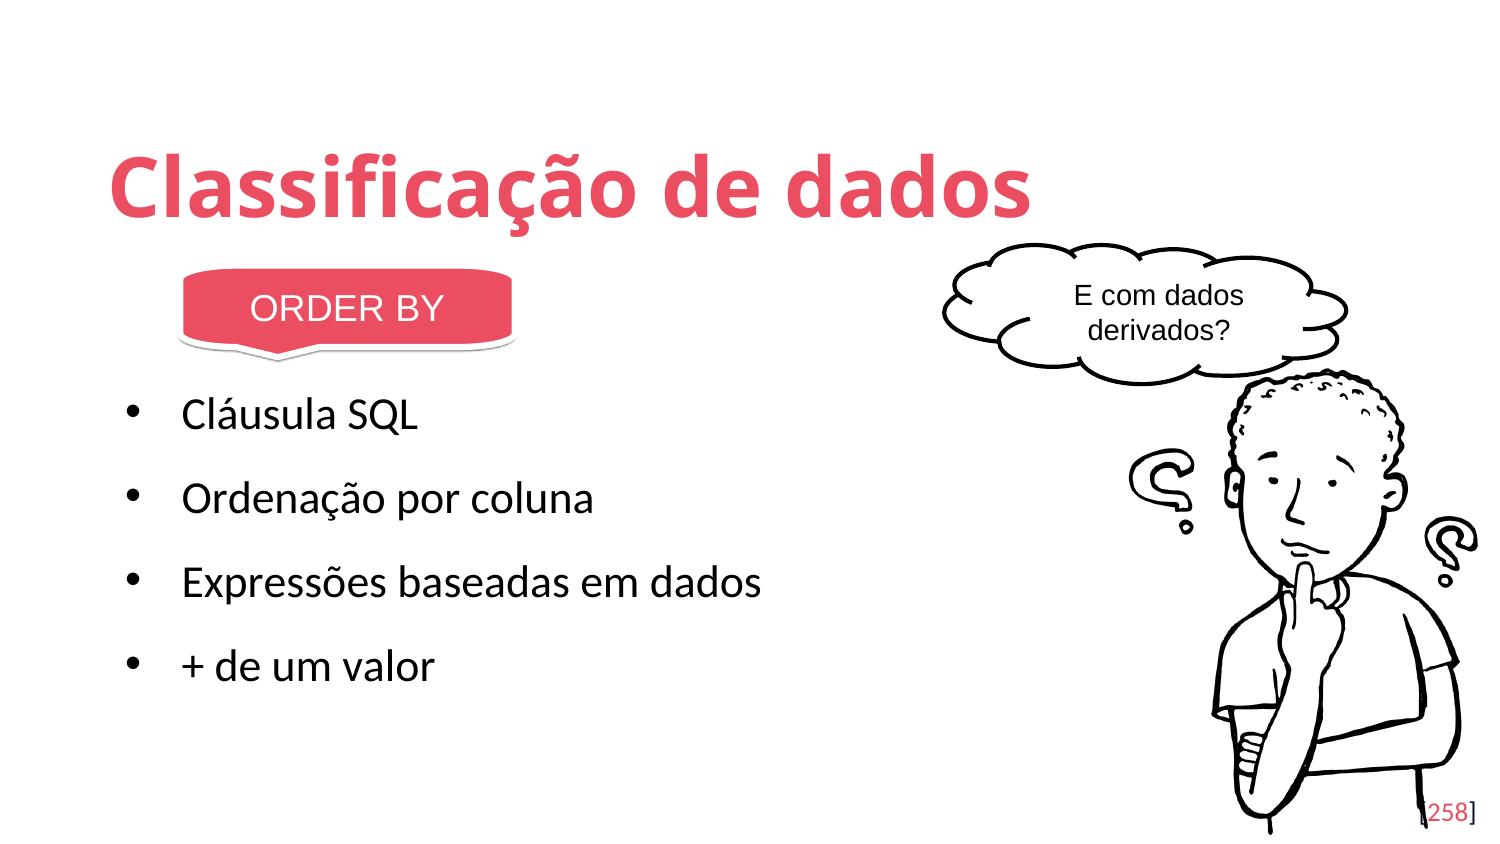

Classificação de dados
E com dados derivados?
ORDER BY
Cláusula SQL
Ordenação por coluna
Expressões baseadas em dados
+ de um valor